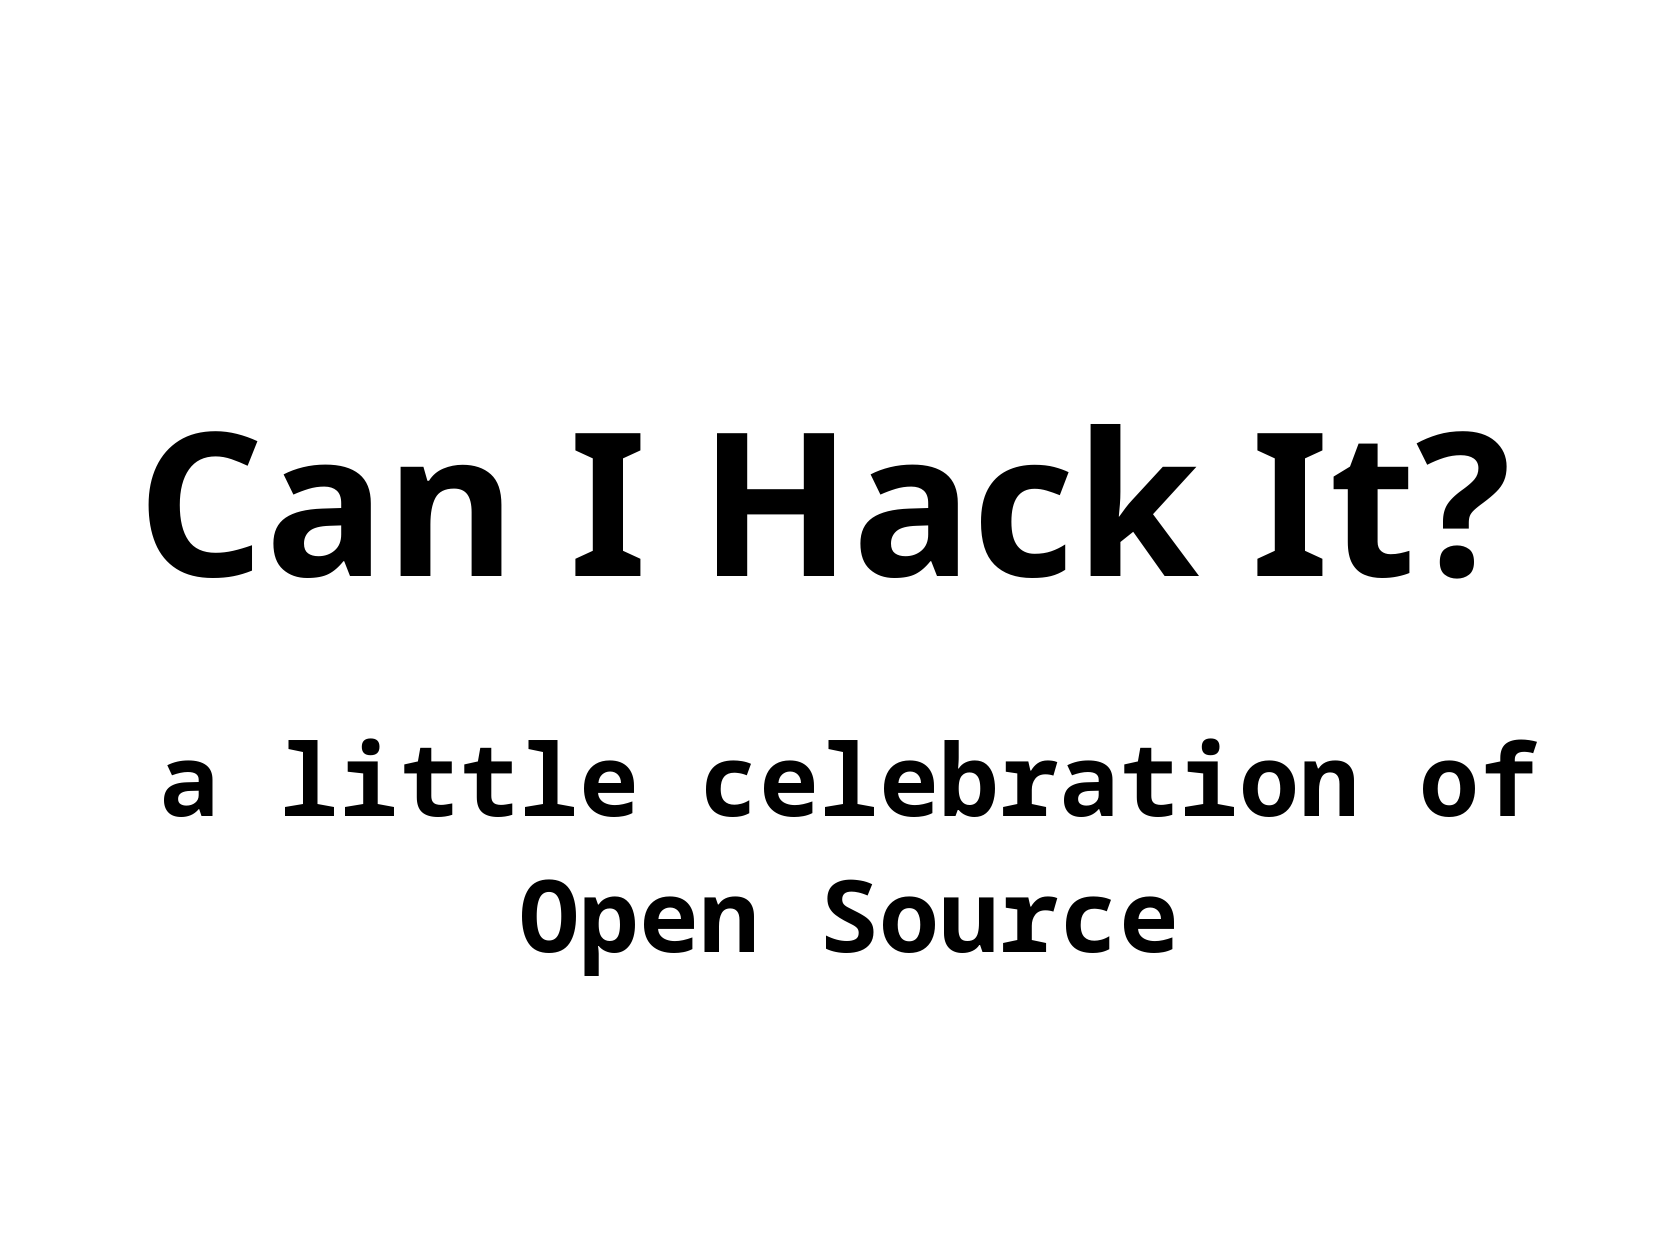

# Can I Hack It?
a little celebration of
Open Source